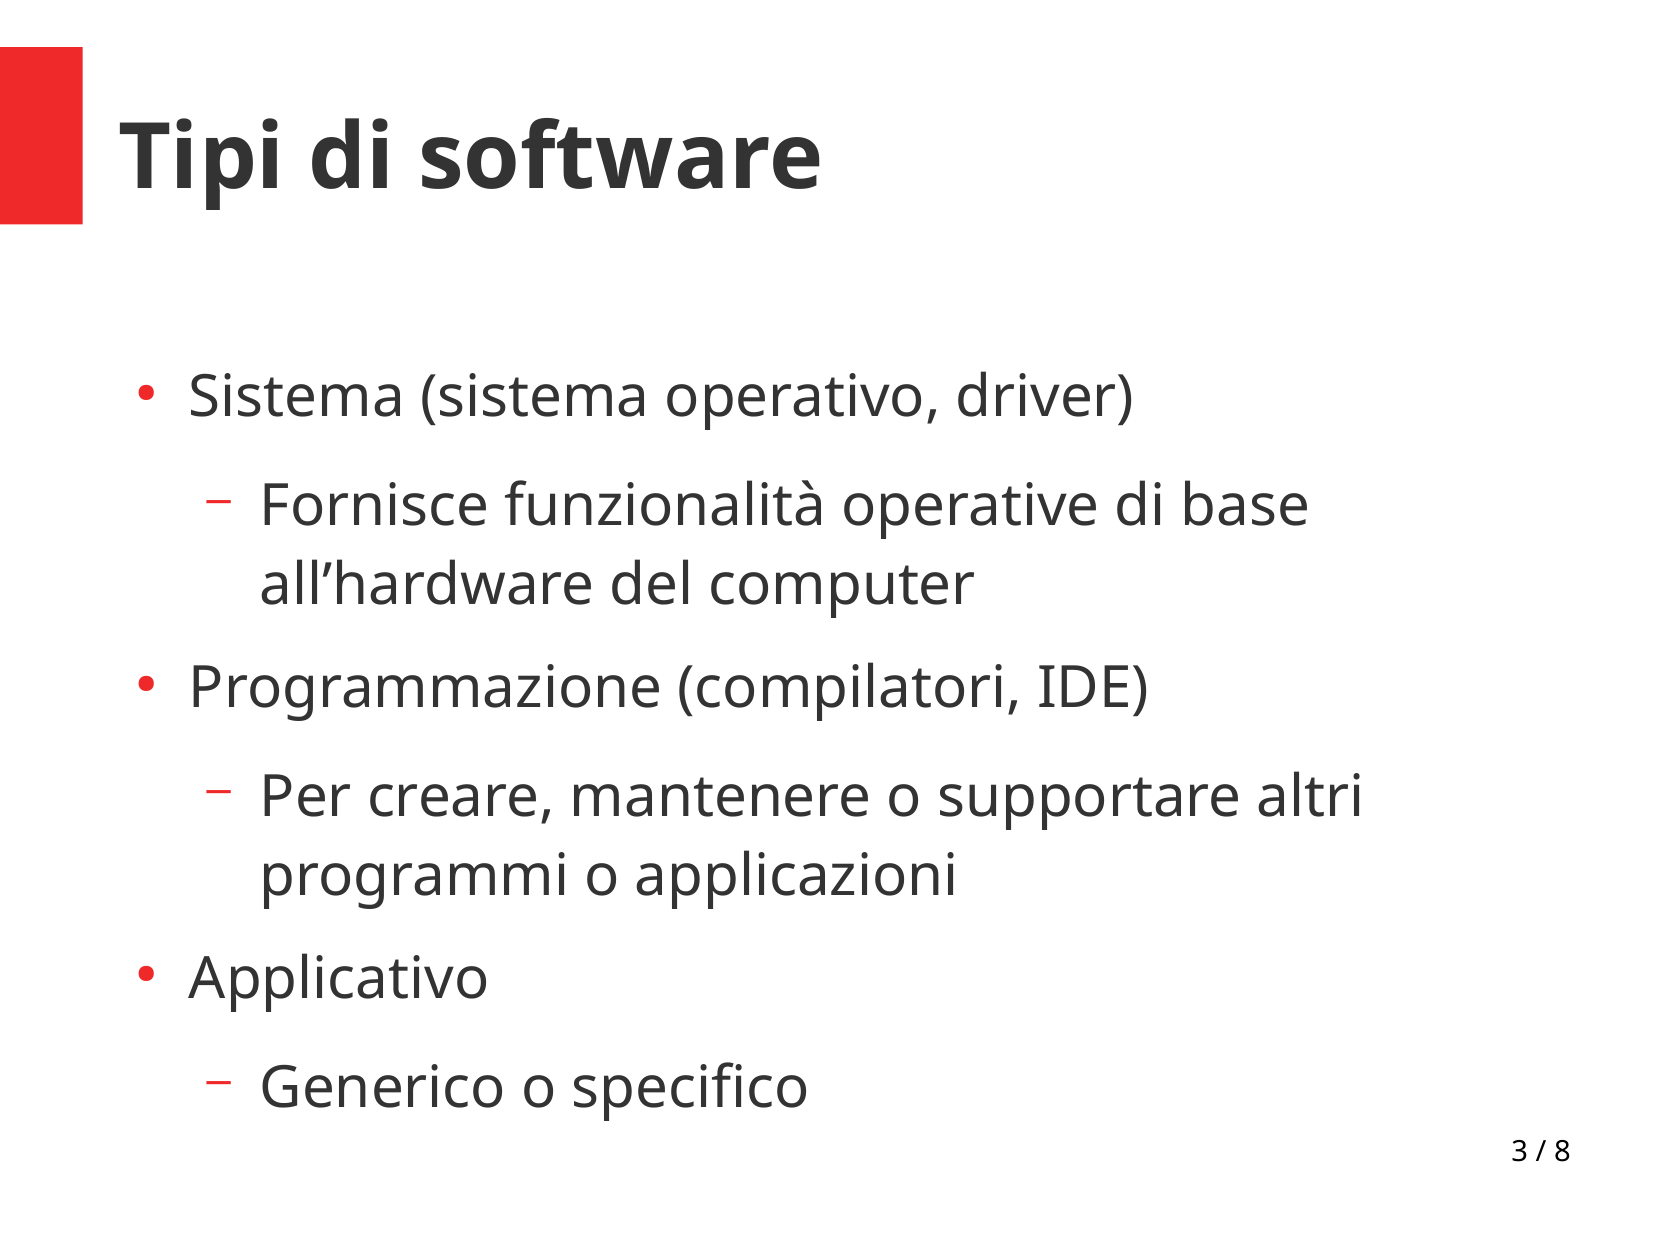

# Tipi di software
Sistema (sistema operativo, driver)
Fornisce funzionalità operative di base all’hardware del computer
Programmazione (compilatori, IDE)
Per creare, mantenere o supportare altri programmi o applicazioni
Applicativo
Generico o specifico
3